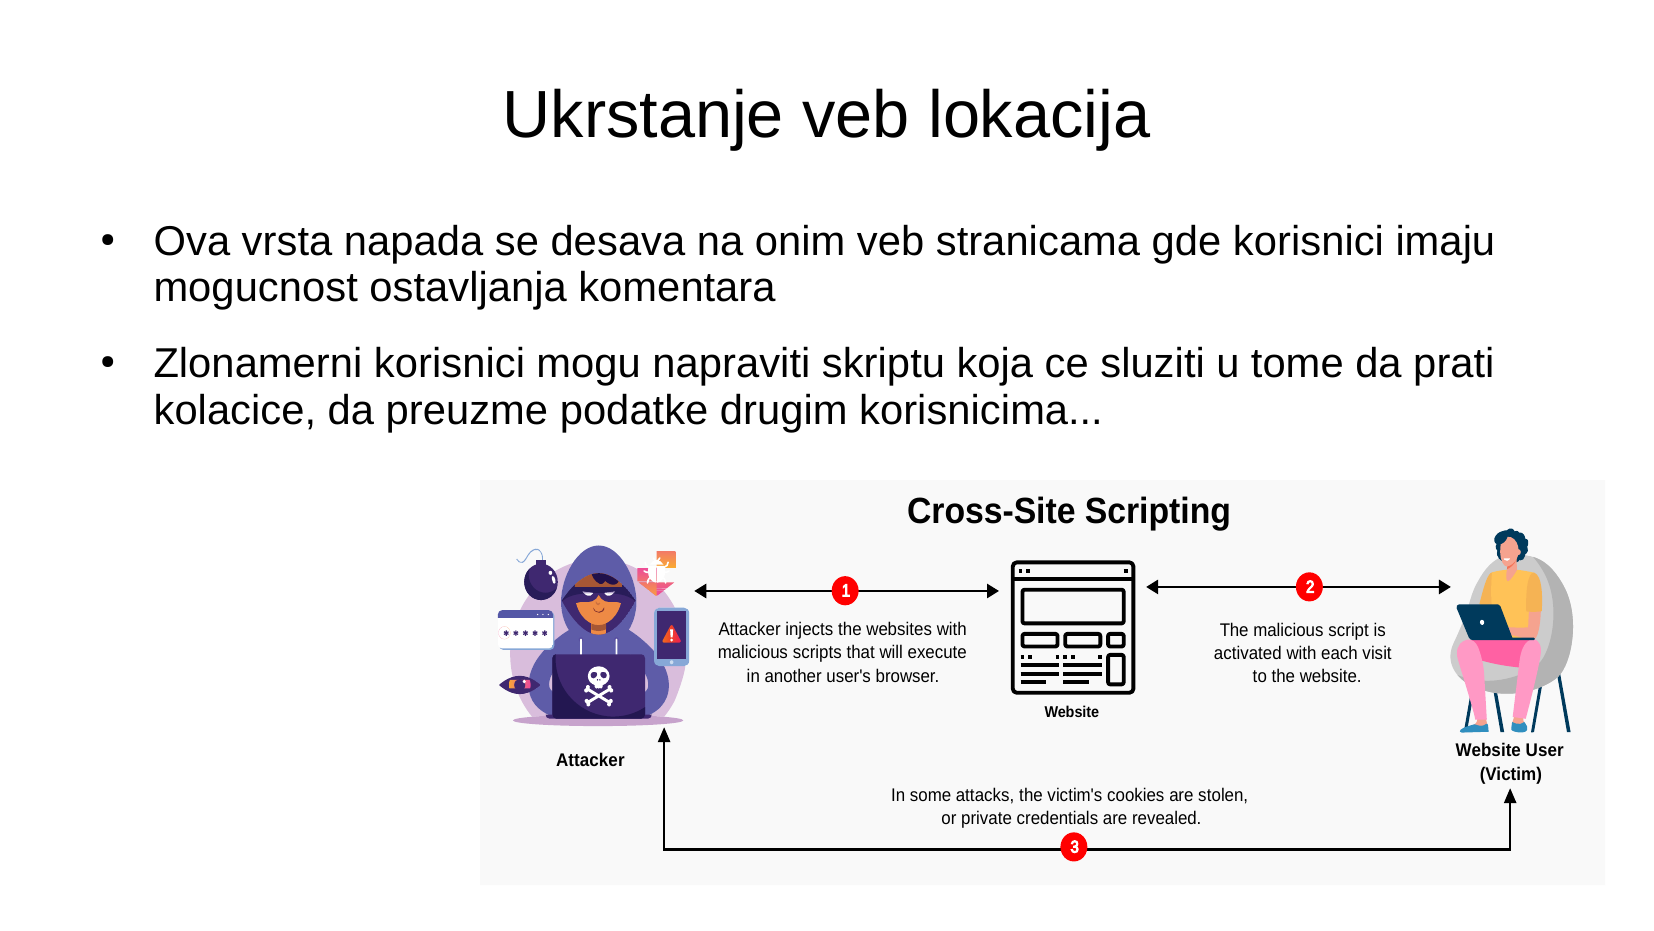

# Ukrstanje veb lokacija
Ova vrsta napada se desava na onim veb stranicama gde korisnici imaju mogucnost ostavljanja komentara
Zlonamerni korisnici mogu napraviti skriptu koja ce sluziti u tome da prati kolacice, da preuzme podatke drugim korisnicima...